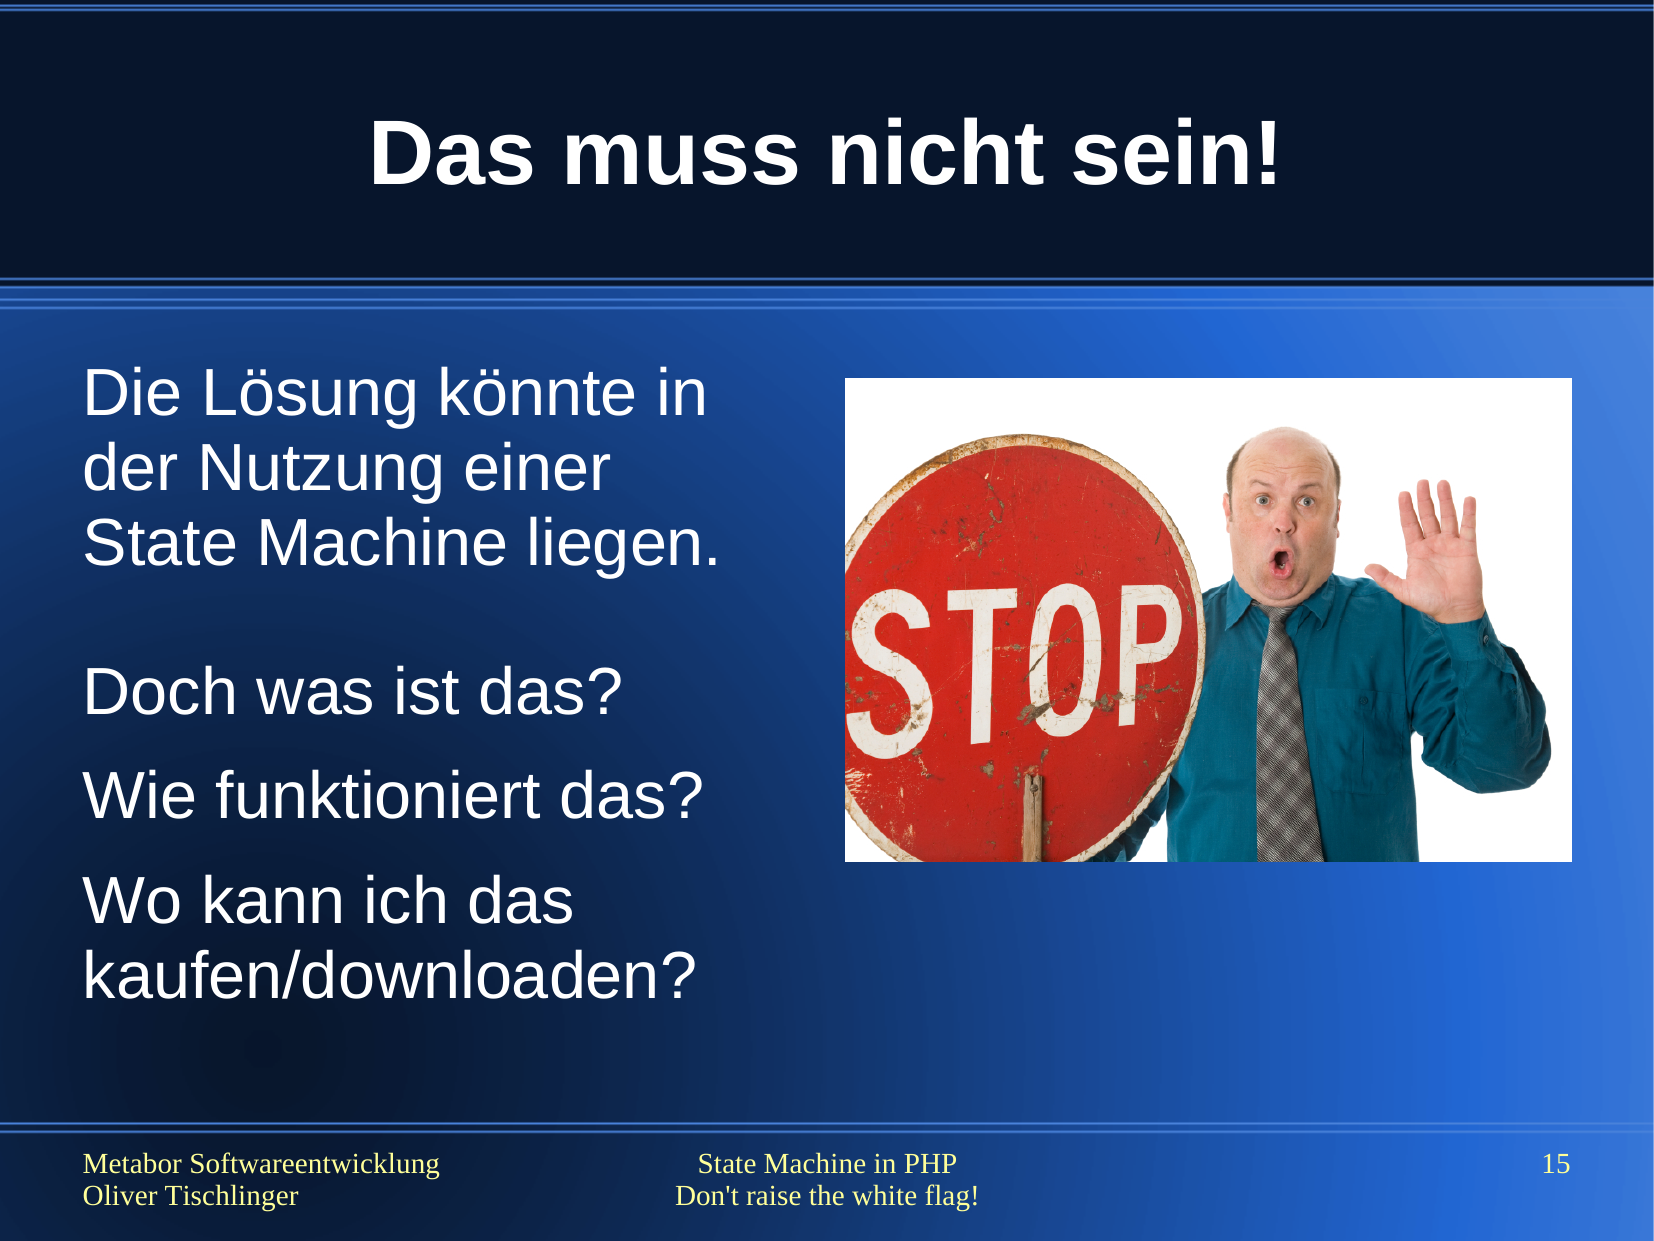

# Das muss nicht sein!
Die Lösung könnte in der Nutzung einer
State Machine liegen.
Doch was ist das?
Wie funktioniert das?
Wo kann ich das kaufen/downloaden?
15